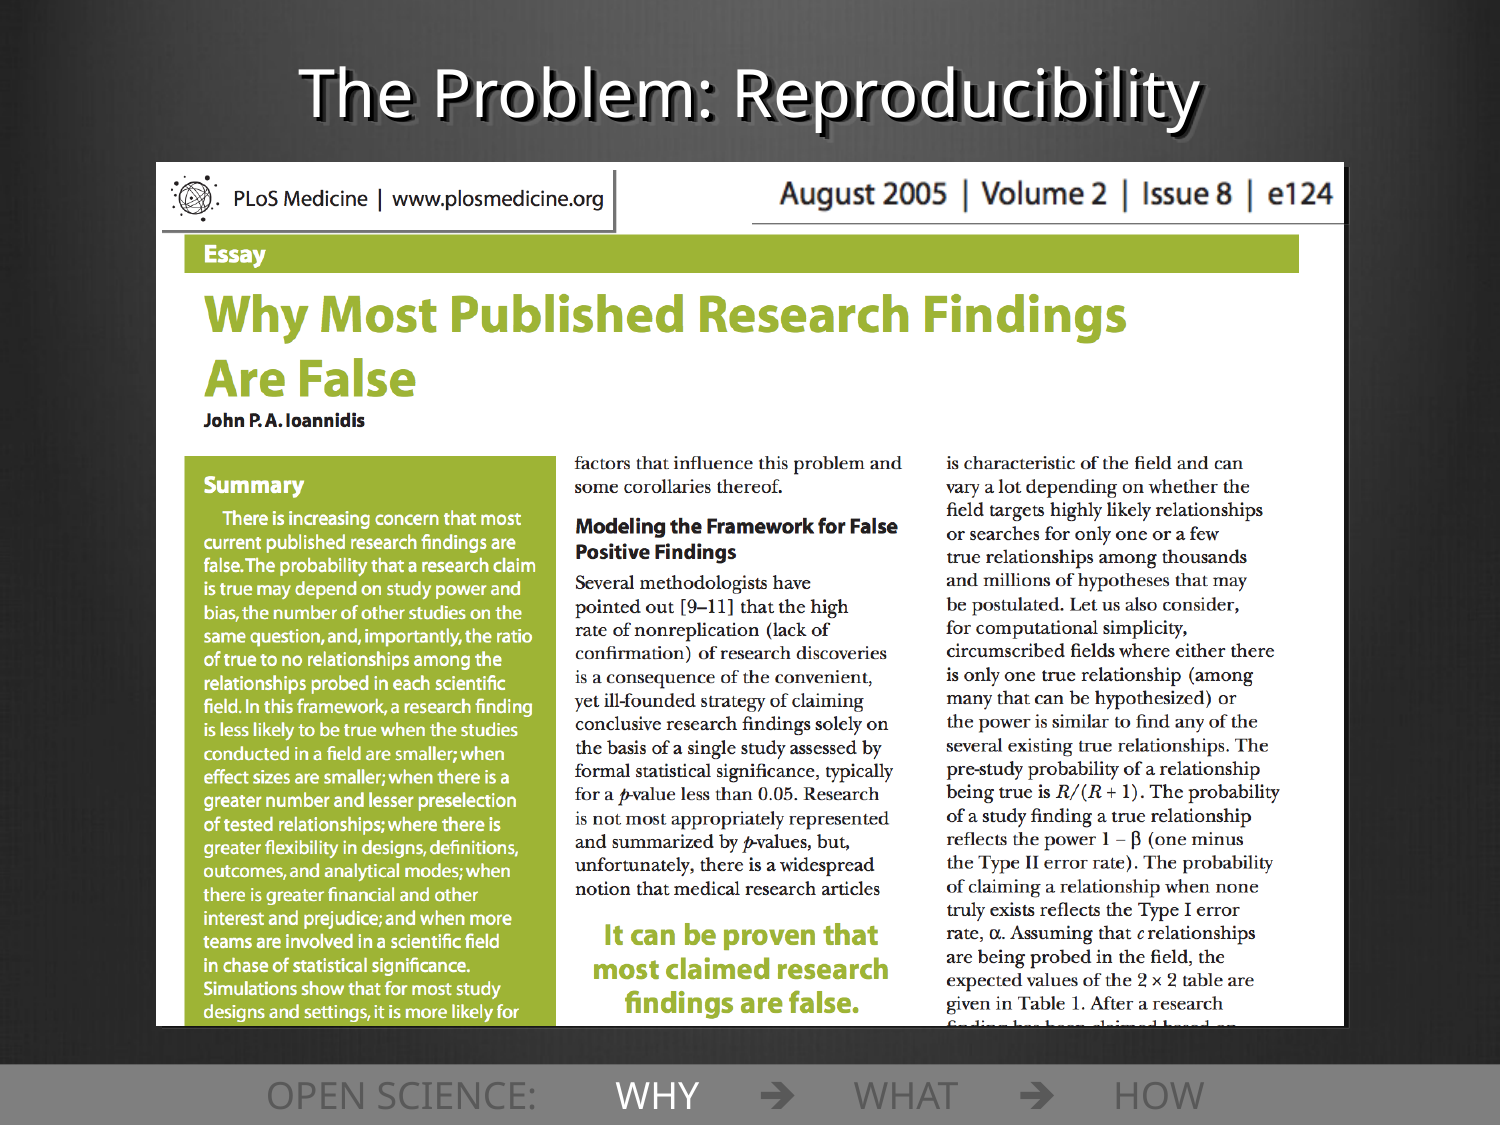

# The Problem: Reproducibility
OPEN SCIENCE: WHY  WHAT  HOW